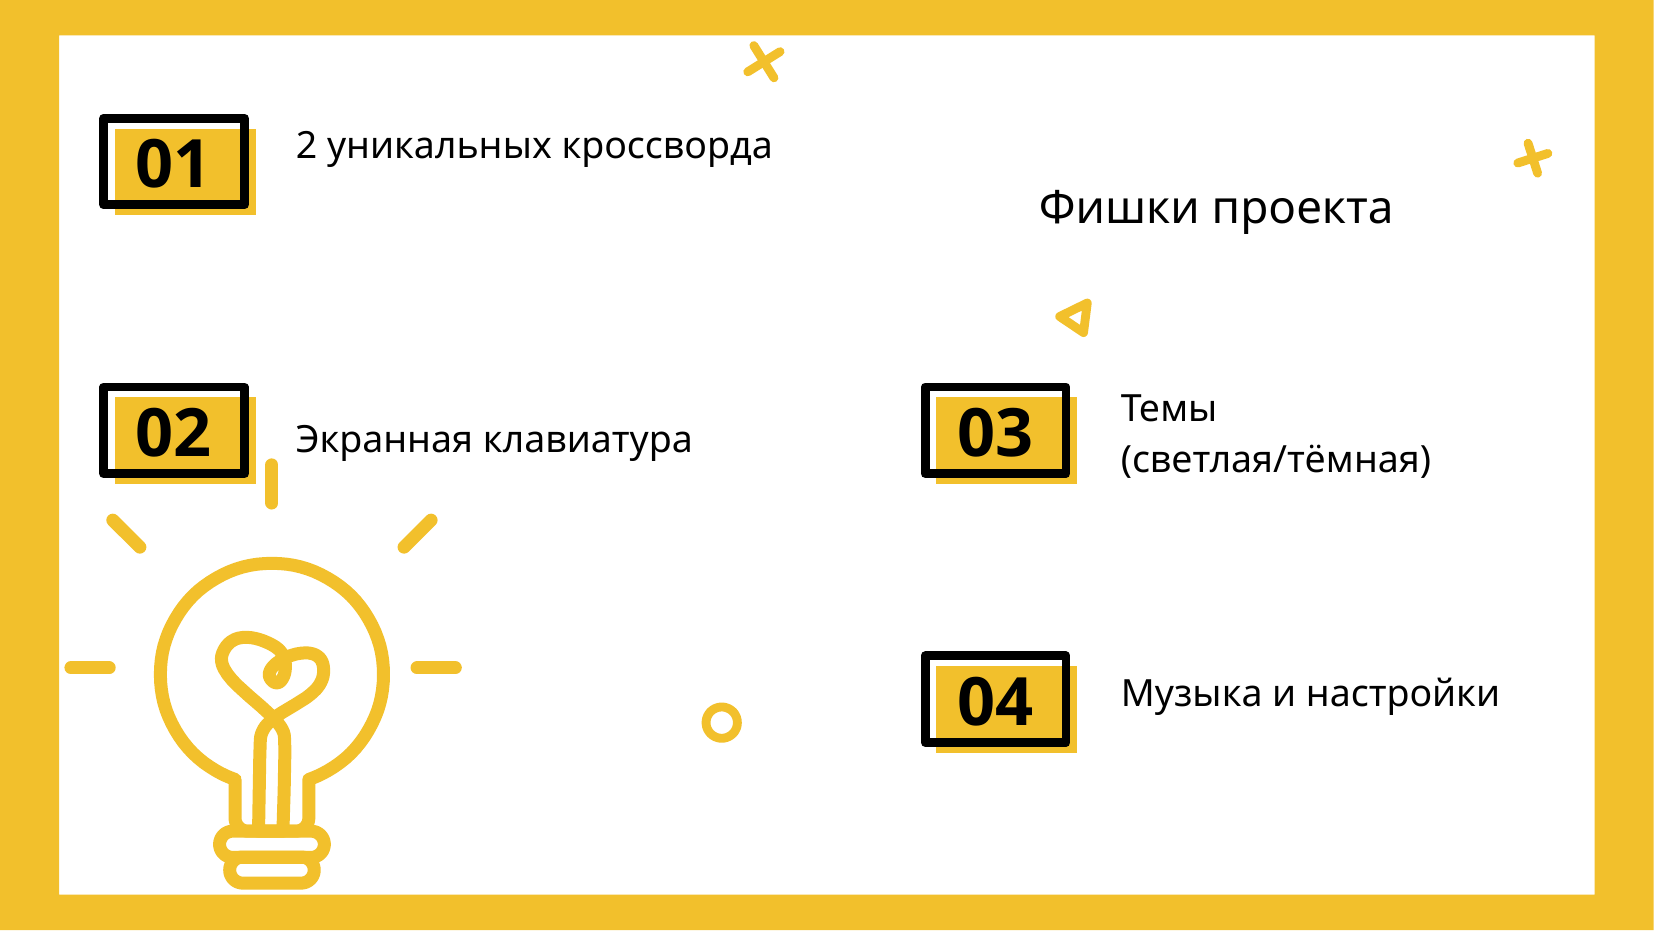

# Фишки проекта
2 уникальных кроссворда
Темы (светлая/тёмная)
Экранная клавиатура
Музыка и настройки